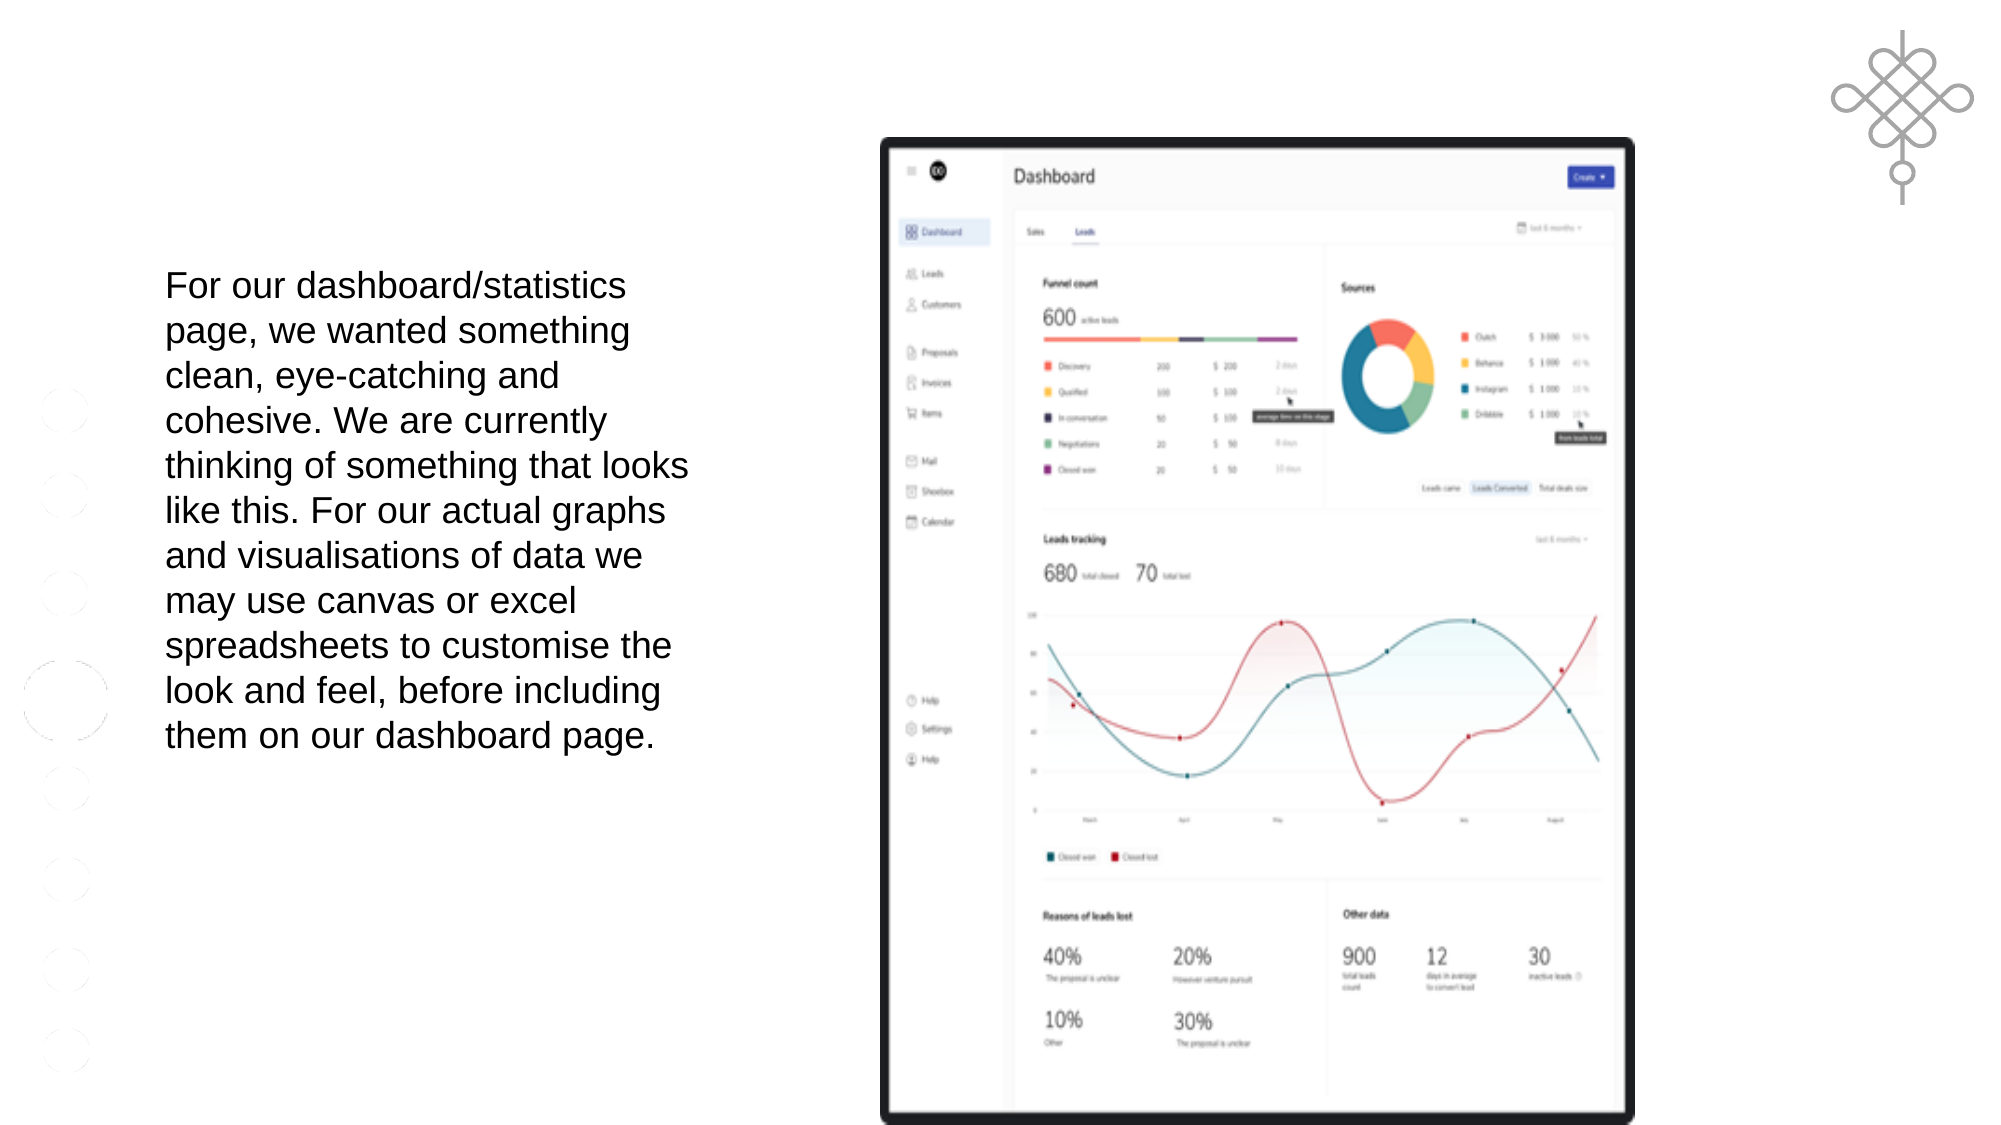

WEB DEVELOPMENT G10
RESOURCES / SQUARESPACE
For our dashboard/statistics page, we wanted something clean, eye-catching and cohesive. We are currently thinking of something that looks like this. For our actual graphs and visualisations of data we may use canvas or excel spreadsheets to customise the look and feel, before including them on our dashboard page.